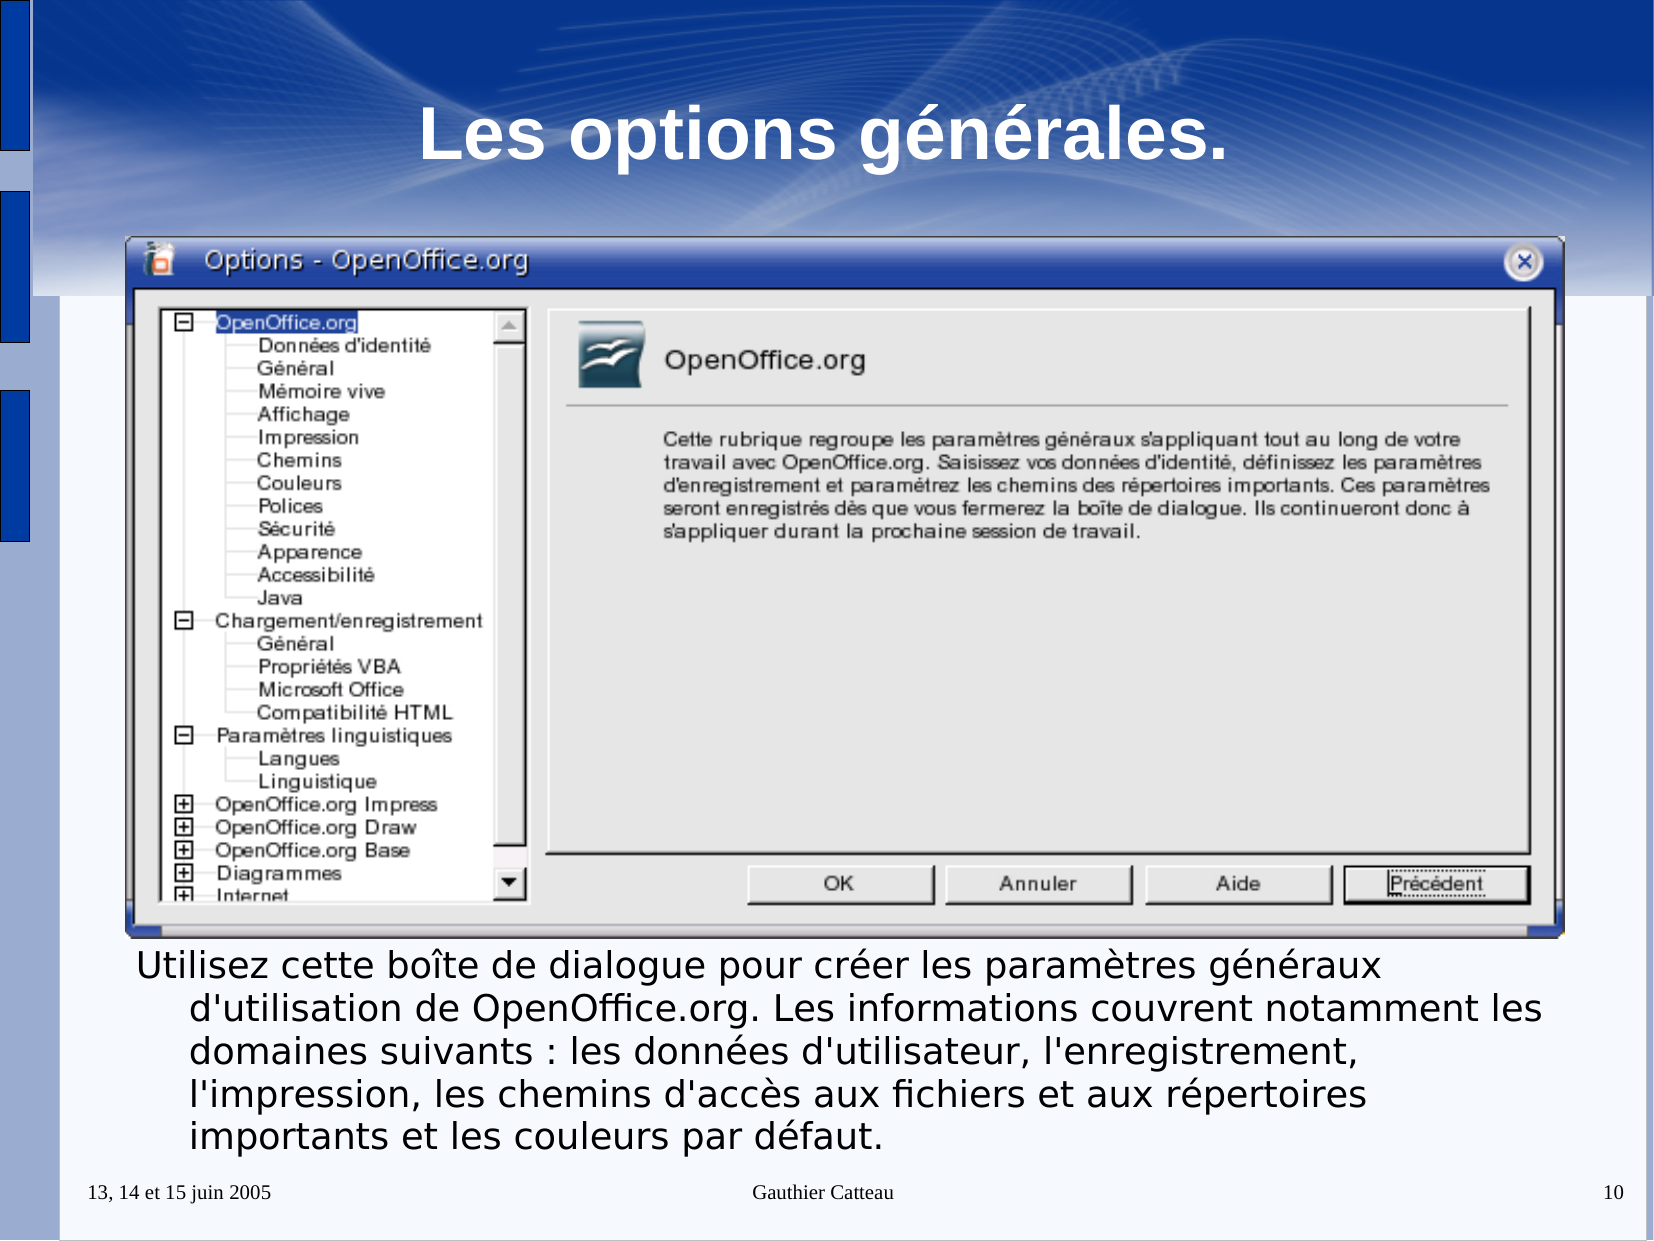

# Les options générales.
Utilisez cette boîte de dialogue pour créer les paramètres généraux d'utilisation de OpenOffice.org. Les informations couvrent notamment les domaines suivants : les données d'utilisateur, l'enregistrement, l'impression, les chemins d'accès aux fichiers et aux répertoires importants et les couleurs par défaut.
Gauthier Catteau